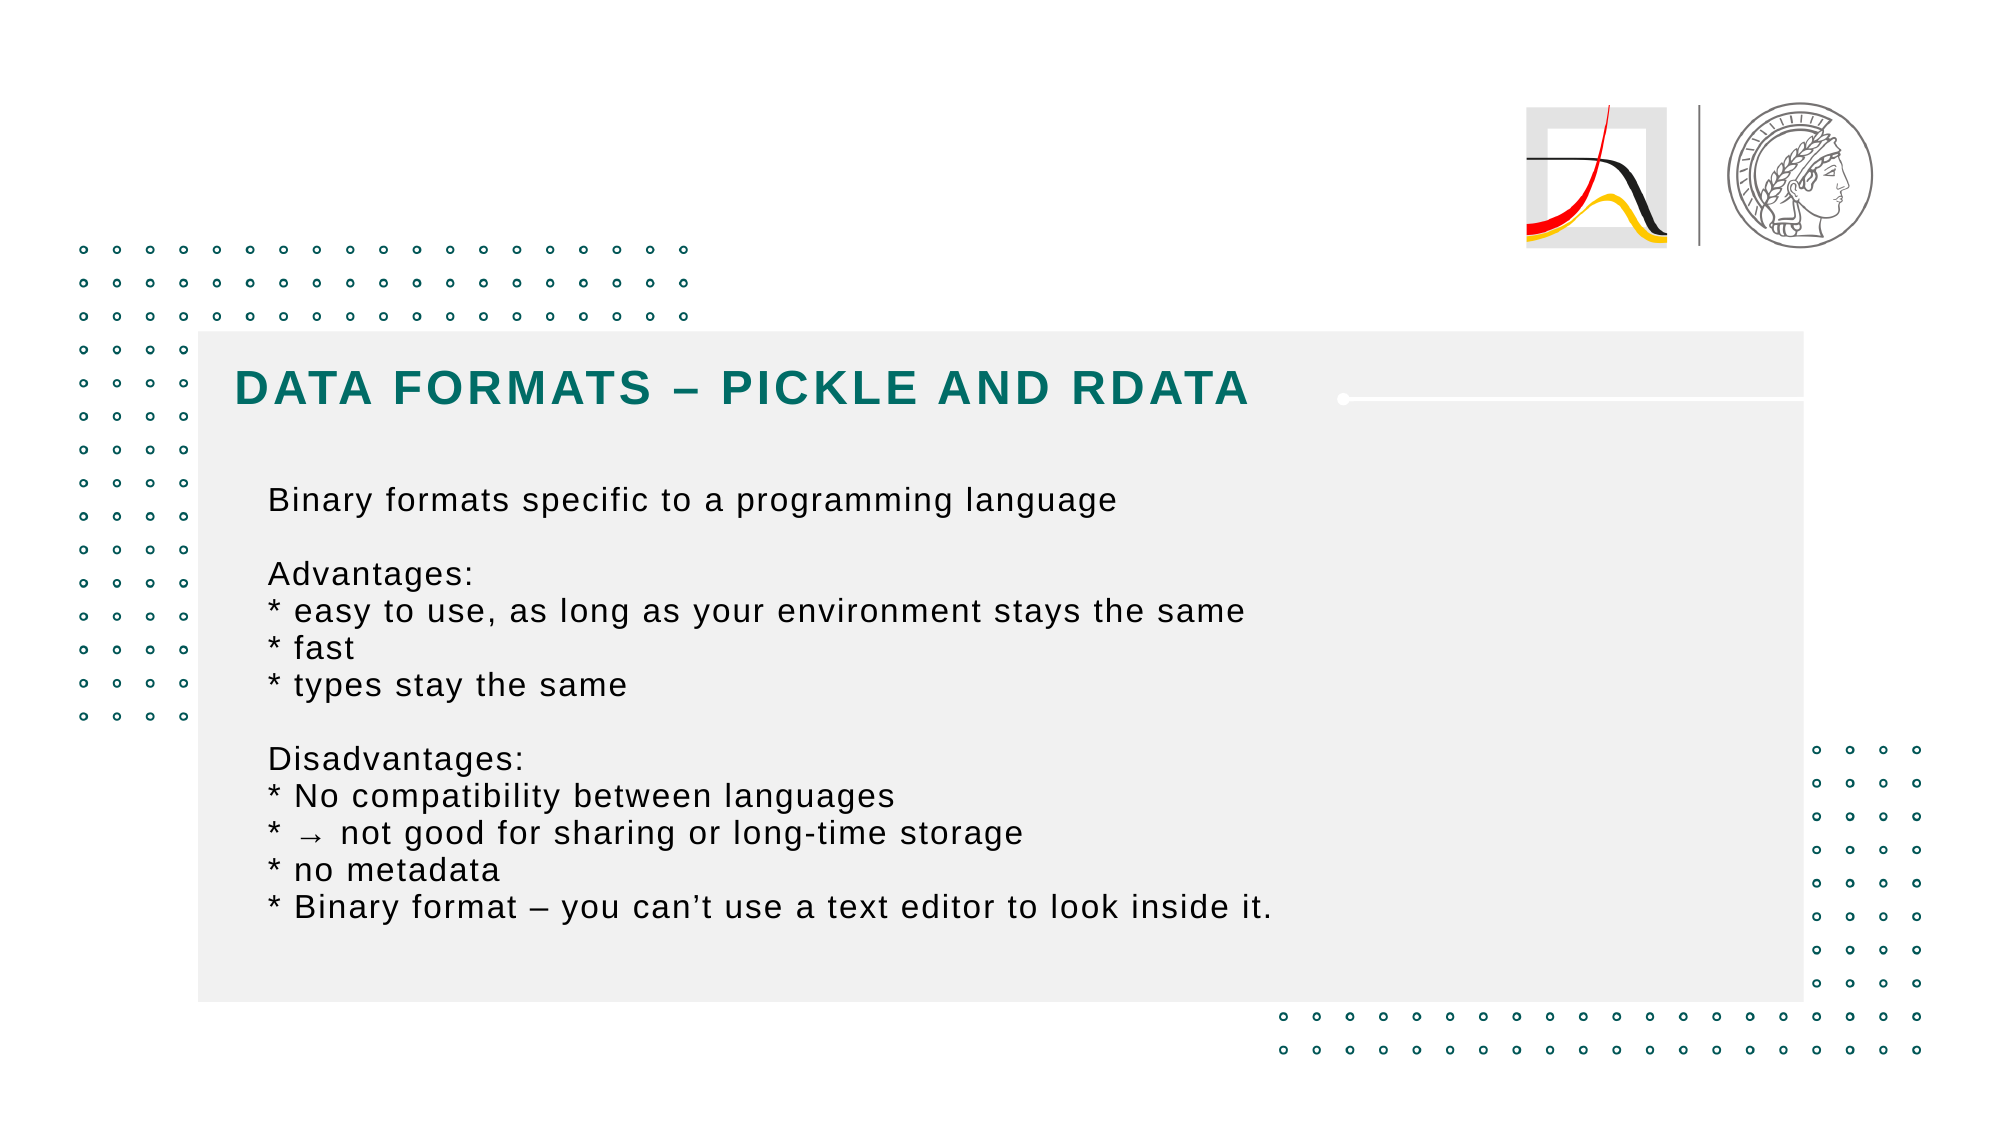

# Data Formats – Pickle and Rdata
Binary formats specific to a programming language
Advantages:
* easy to use, as long as your environment stays the same
* fast
* types stay the same
Disadvantages:
* No compatibility between languages
* → not good for sharing or long-time storage
* no metadata
* Binary format – you can’t use a text editor to look inside it.